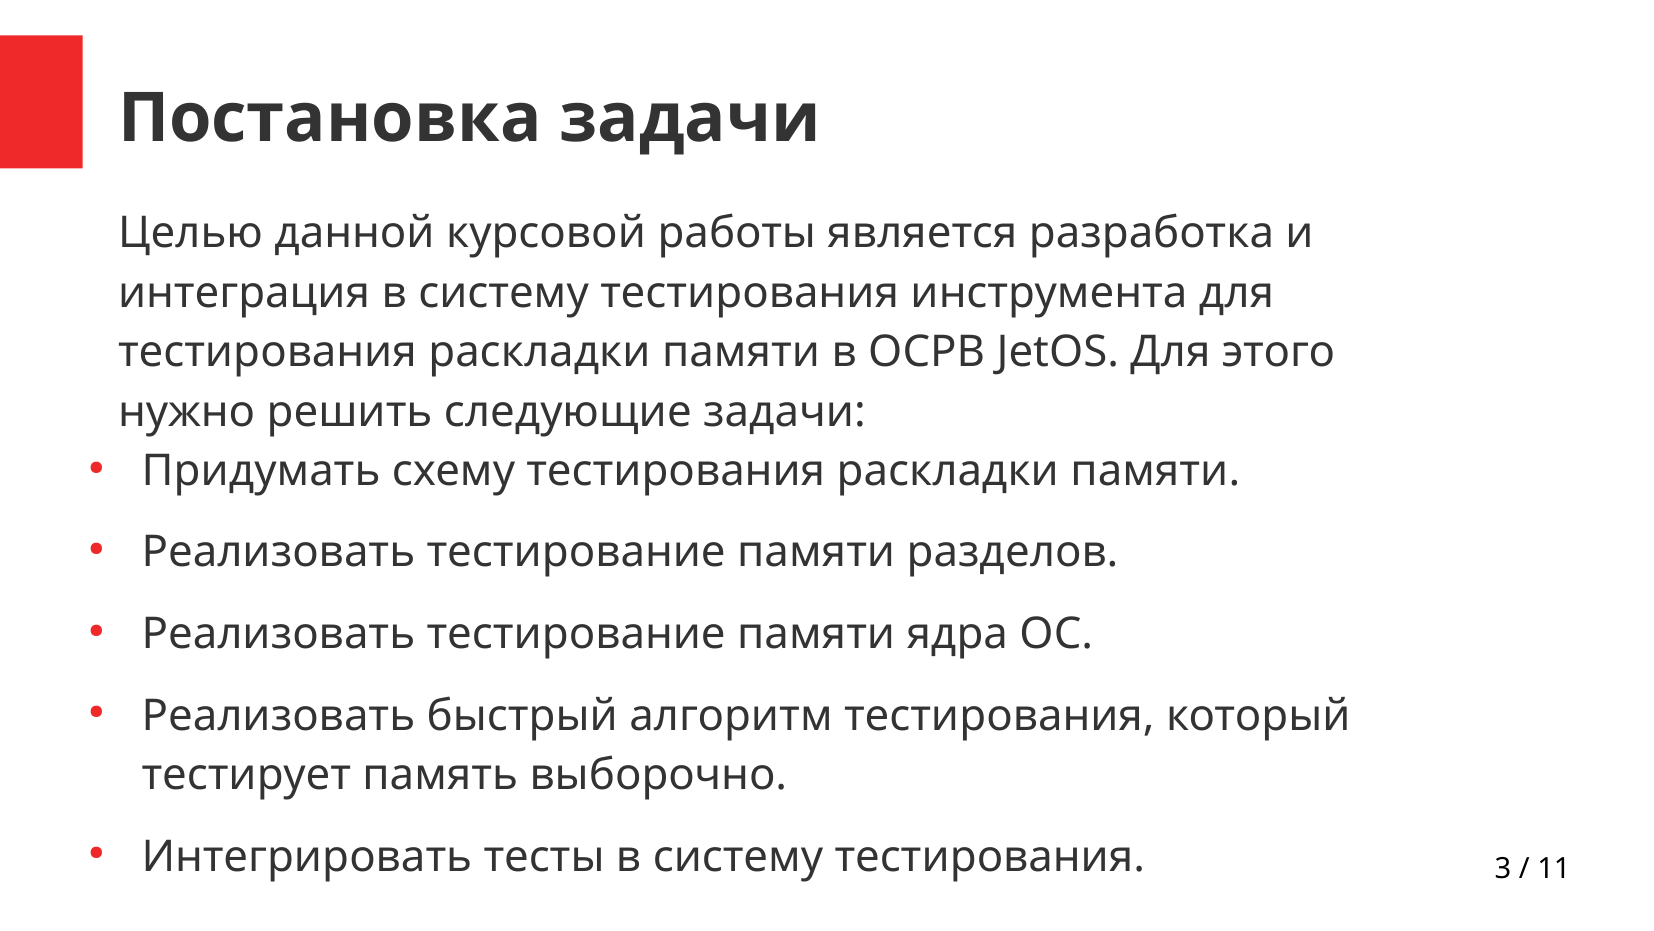

# Постановка задачи
Целью данной курсовой работы является разработка и интеграция в систему тестирования инструмента для тестирования раскладки памяти в ОСРВ JetOS. Для этого нужно решить следующие задачи:
Придумать схему тестирования раскладки памяти.
Реализовать тестирование памяти разделов.
Реализовать тестирование памяти ядра ОС.
Реализовать быстрый алгоритм тестирования, который тестирует память выборочно.
Интегрировать тесты в систему тестирования.
3